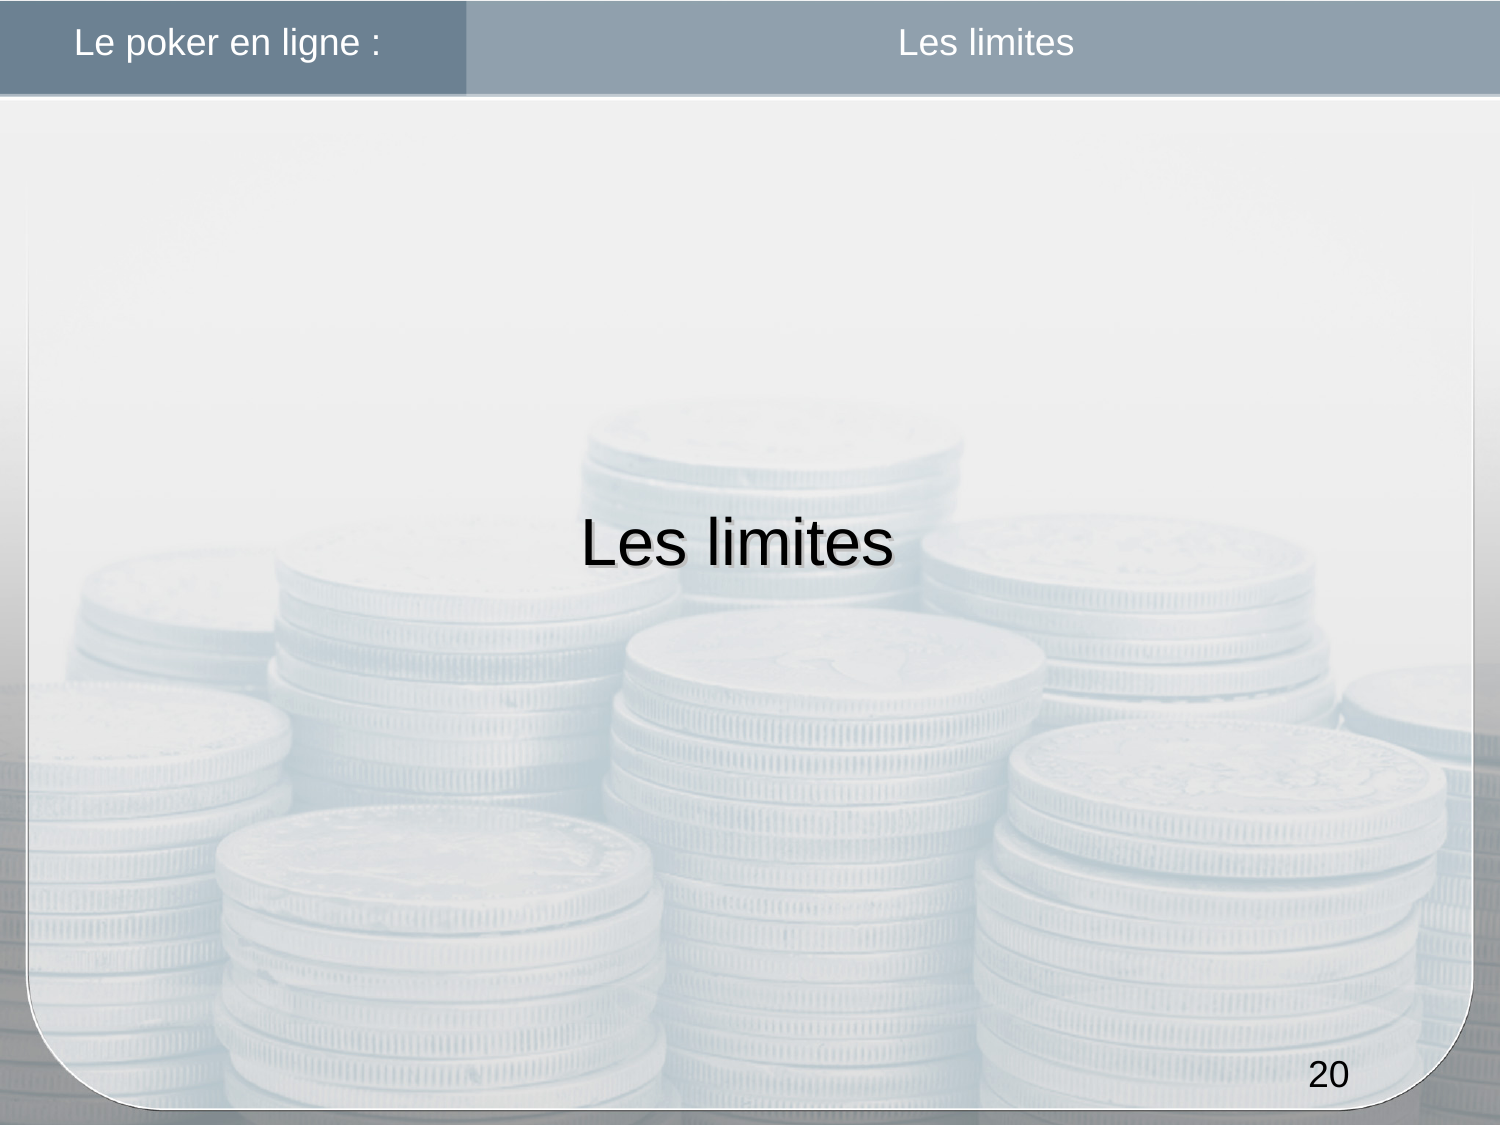

Le poker en ligne :
Les limites
Les limites
20